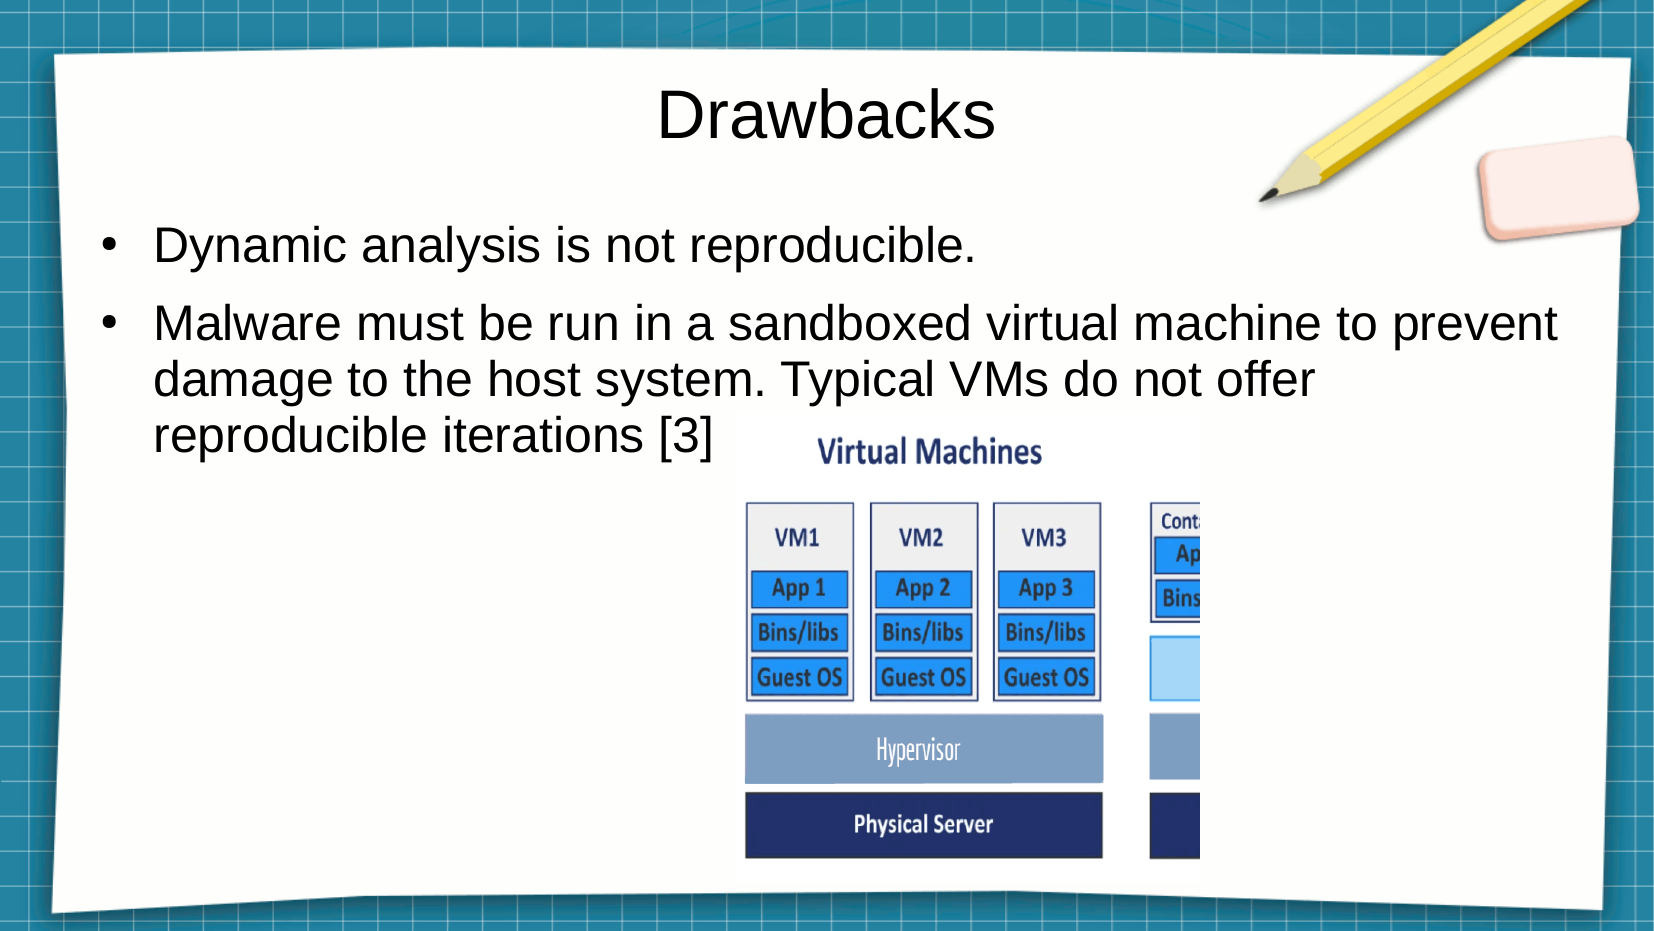

# Drawbacks
Dynamic analysis is not reproducible.
Malware must be run in a sandboxed virtual machine to prevent damage to the host system. Typical VMs do not offer reproducible iterations [3]